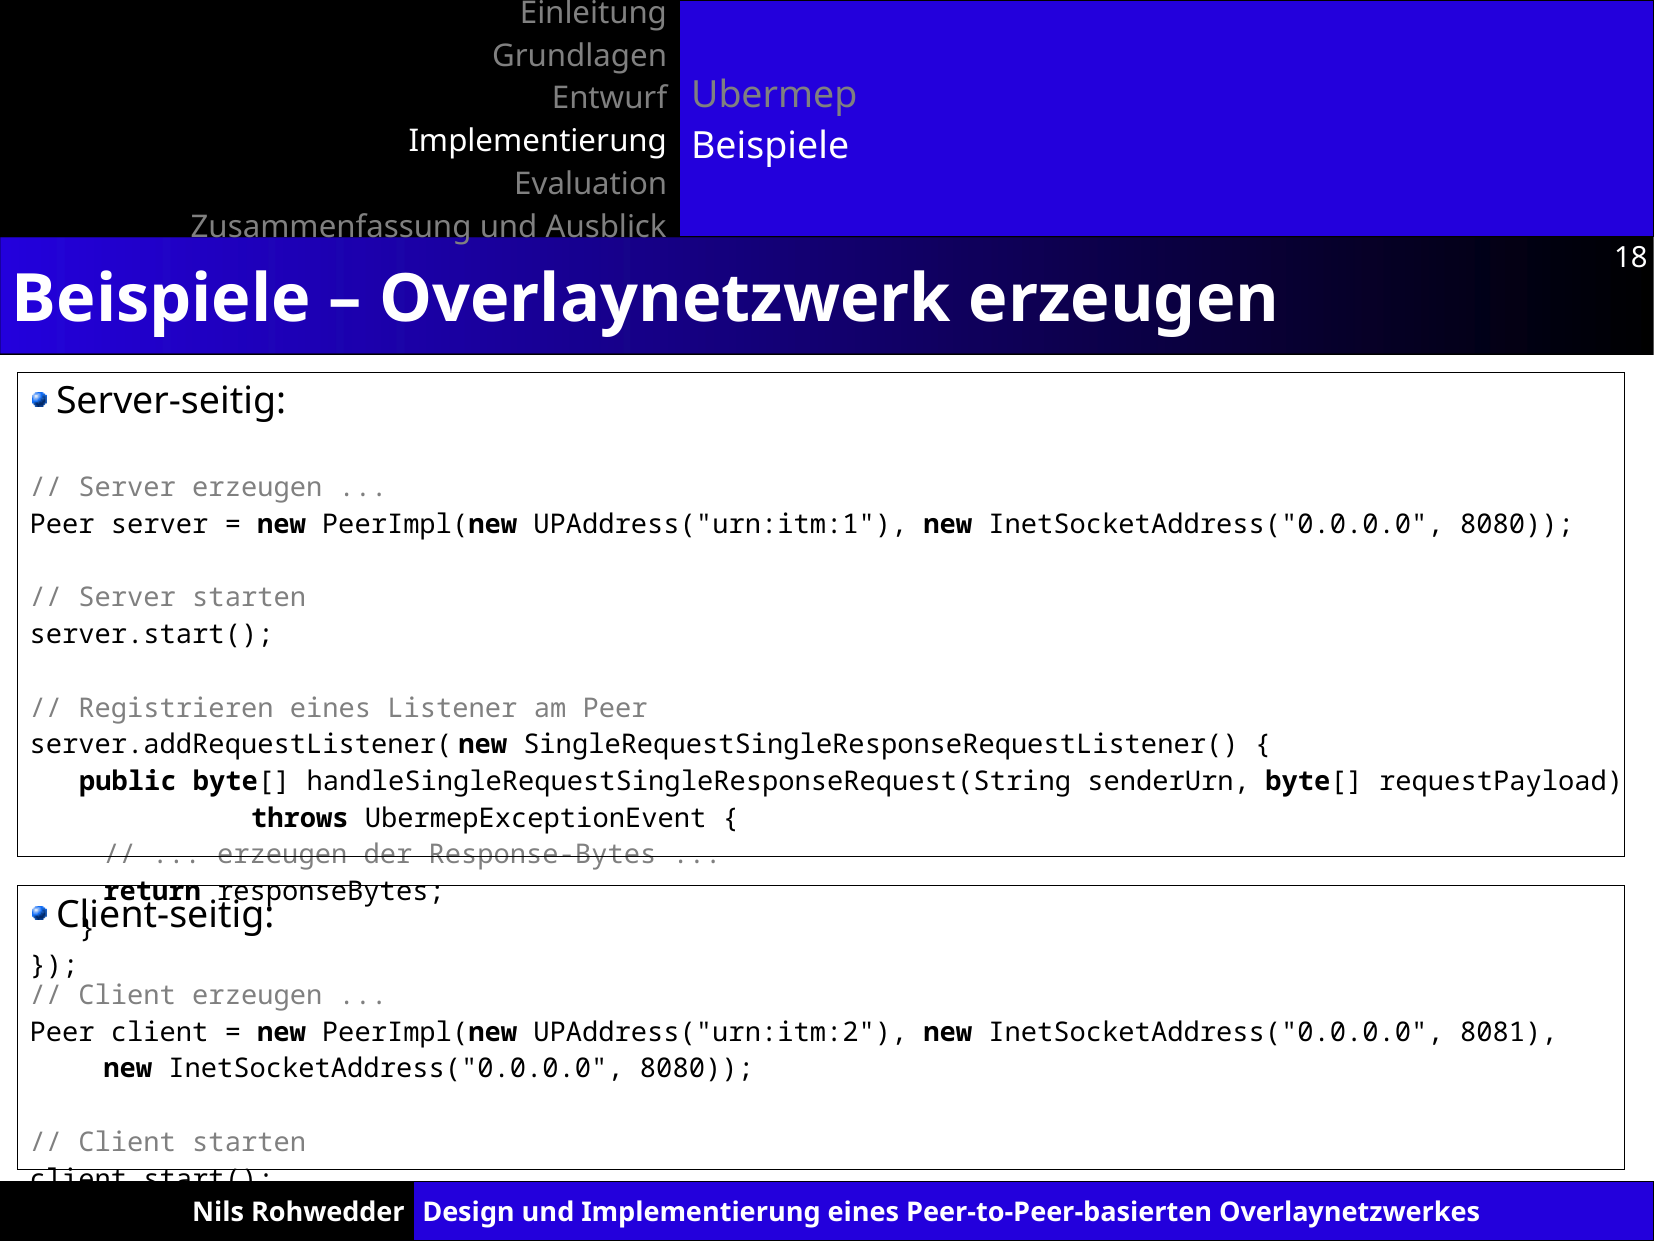

# Beispiele – Overlaynetzwerk erzeugen
18
 Server-seitig:
// Server erzeugen ...
Peer server = new PeerImpl(new UPAddress("urn:itm:1"), new InetSocketAddress("0.0.0.0", 8080));
// Server starten
server.start();
// Registrieren eines Listener am Peer
server.addRequestListener( new SingleRequestSingleResponseRequestListener() {
 	public byte[] handleSingleRequestSingleResponseRequest(String senderUrn, byte[] requestPayload) 	 			throws UbermepExceptionEvent {
 		// ... erzeugen der Response-Bytes ...
 		return responseBytes;
 	}
});
 Client-seitig:
// Client erzeugen ...
Peer client = new PeerImpl(new UPAddress("urn:itm:2"), new InetSocketAddress("0.0.0.0", 8081),
 	new InetSocketAddress("0.0.0.0", 8080));
// Client starten
client.start();